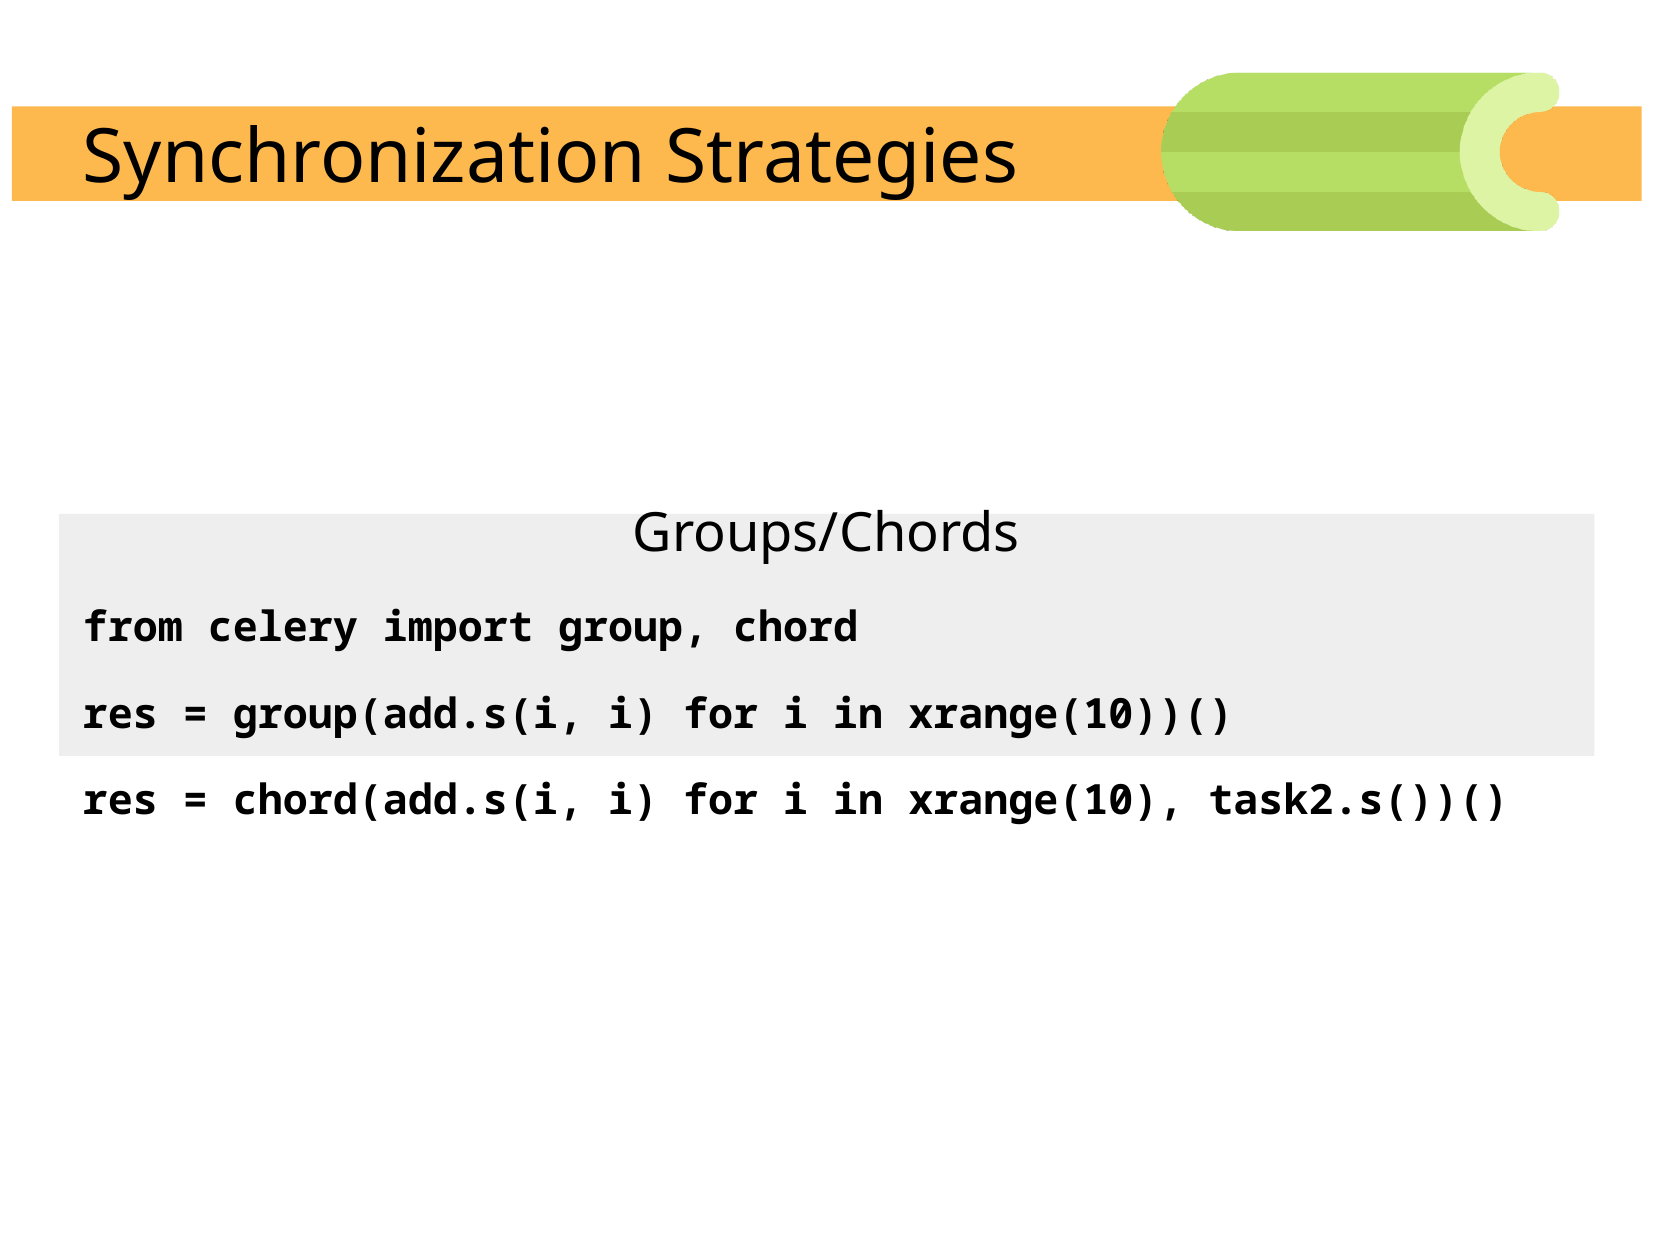

# Synchronization Strategies
Groups/Chords
from celery import group, chord
res = group(add.s(i, i) for i in xrange(10))()
res = chord(add.s(i, i) for i in xrange(10), task2.s())()